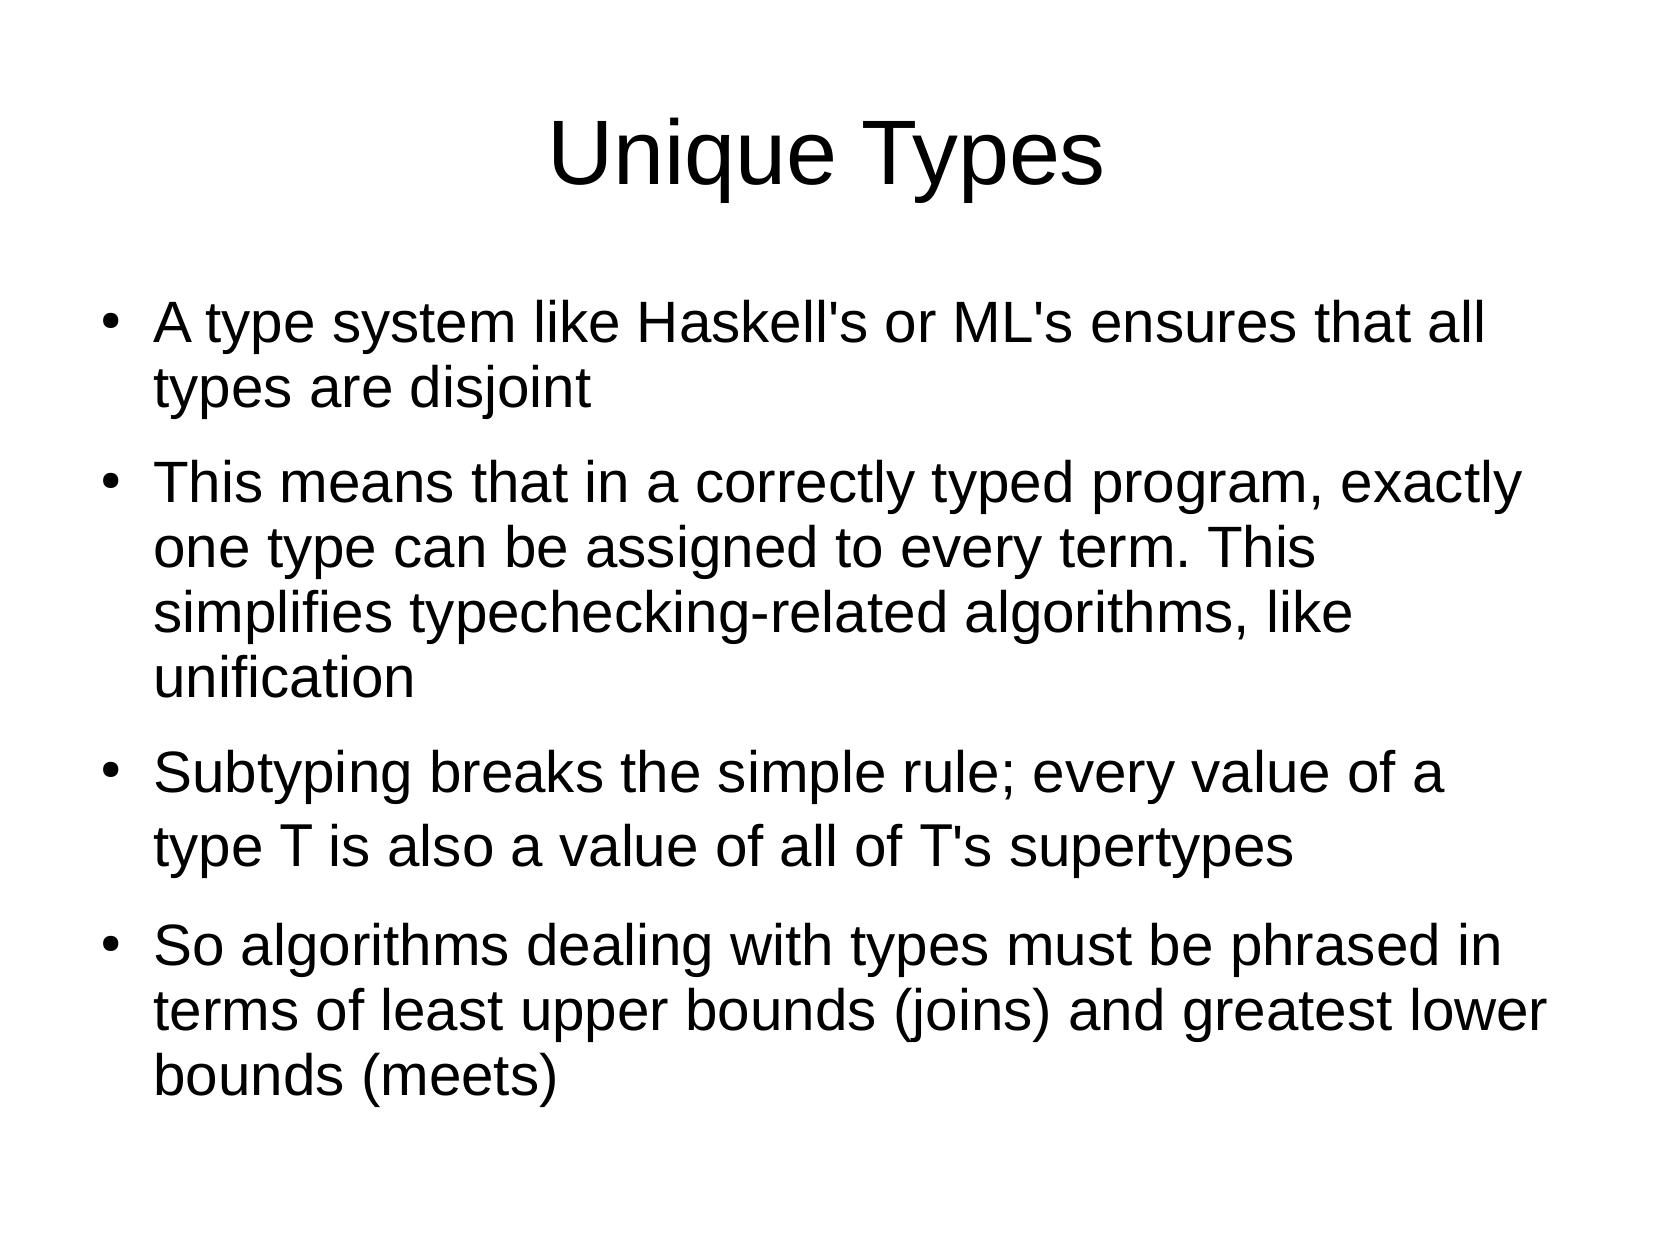

# Unique Types
A type system like Haskell's or ML's ensures that all types are disjoint
This means that in a correctly typed program, exactly one type can be assigned to every term. This simplifies typechecking-related algorithms, like unification
Subtyping breaks the simple rule; every value of a type T is also a value of all of T's supertypes
So algorithms dealing with types must be phrased in terms of least upper bounds (joins) and greatest lower bounds (meets)